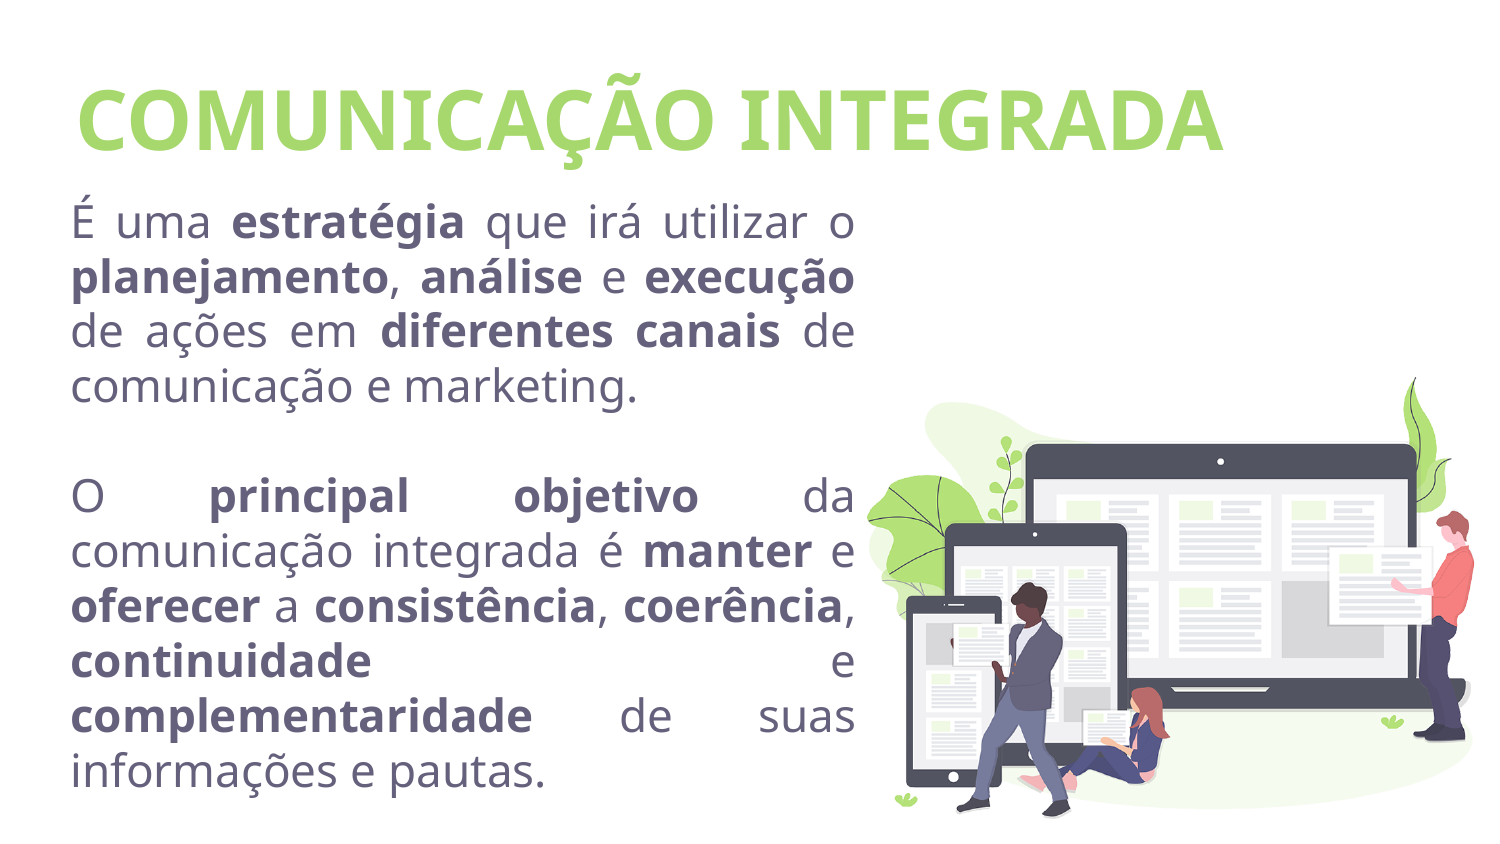

# COMUNICAÇÃO INTEGRADA
É uma estratégia que irá utilizar o planejamento, análise e execução de ações em diferentes canais de comunicação e marketing.
O principal objetivo da comunicação integrada é manter e oferecer a consistência, coerência, continuidade e complementaridade de suas informações e pautas.